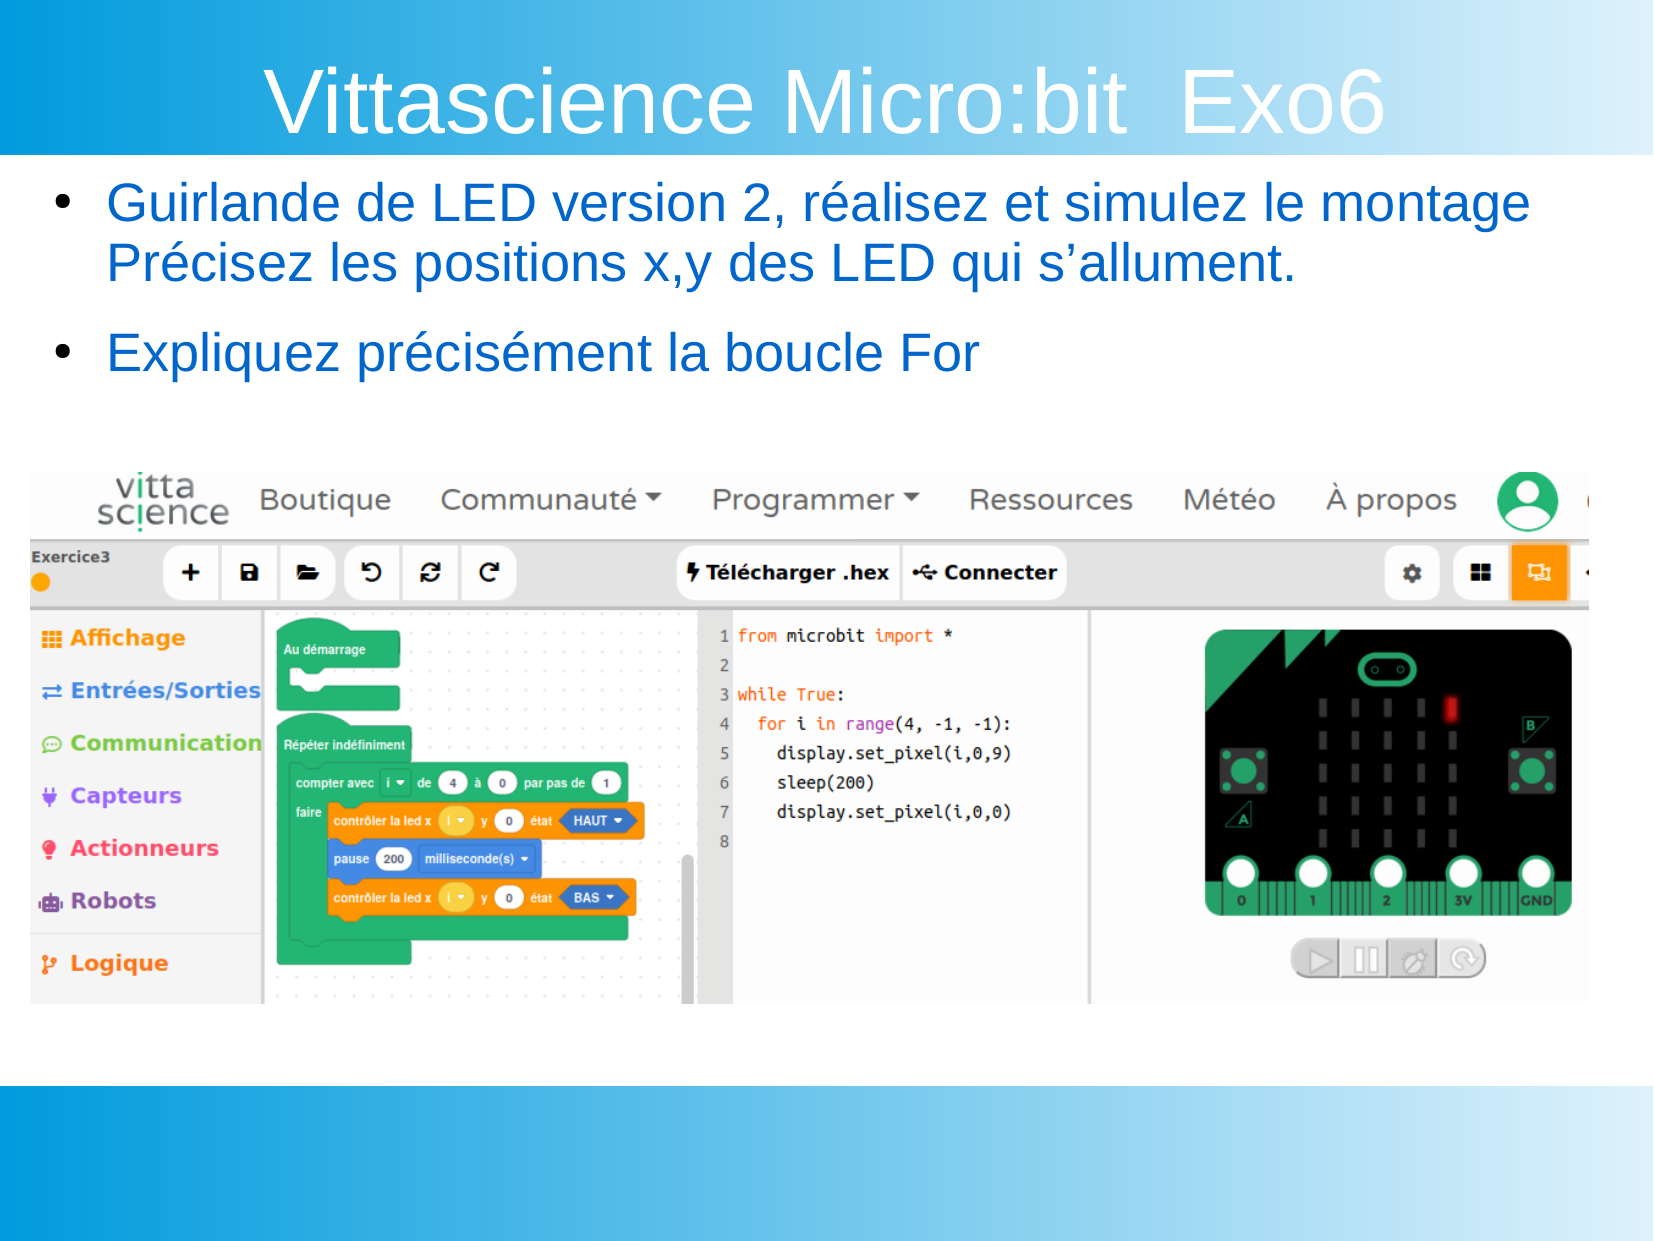

# Vittascience Micro:bit Exo6
Guirlande de LED version 2, réalisez et simulez le montage
Précisez les positions x,y des LED qui s’allument.
Expliquez précisément la boucle For